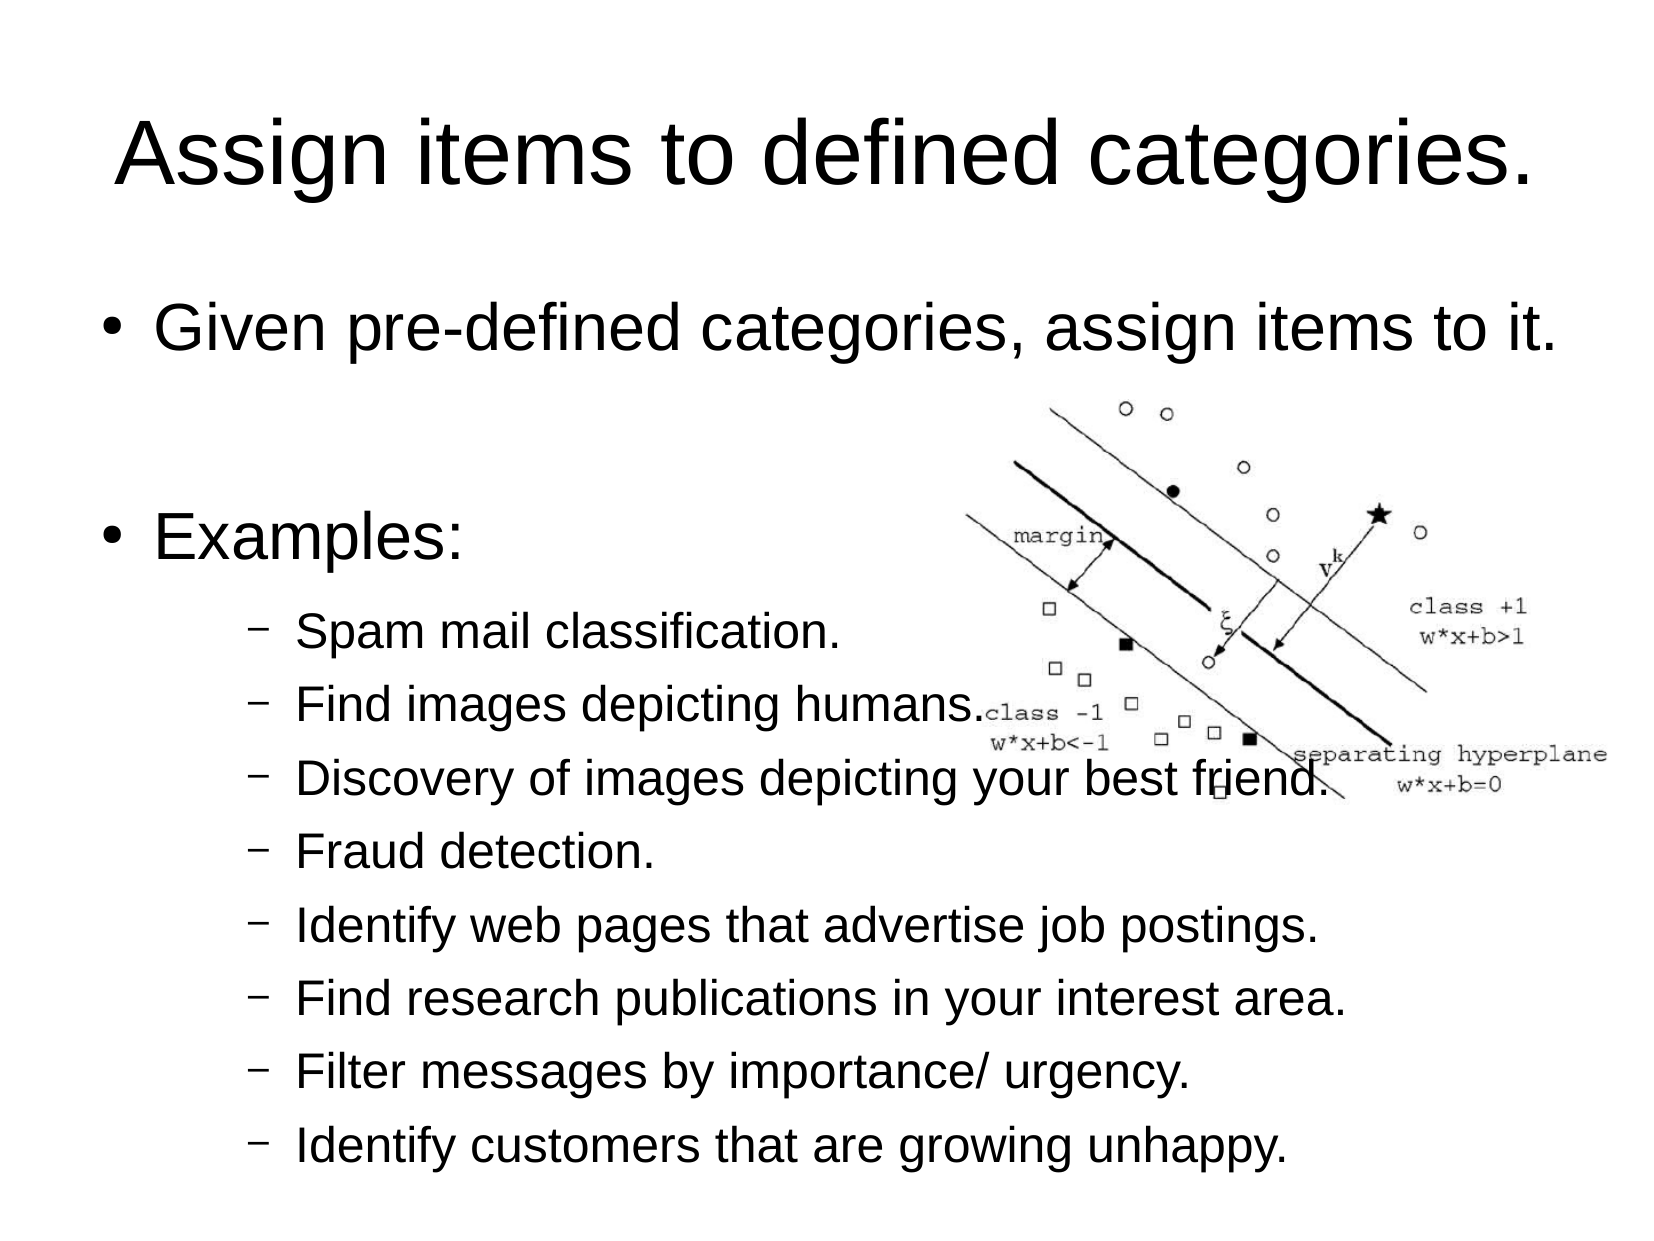

# Assign items to defined categories.
Given pre-defined categories, assign items to it.
Examples:
Spam mail classification.
Find images depicting humans.
Discovery of images depicting your best friend.
Fraud detection.
Identify web pages that advertise job postings.
Find research publications in your interest area.
Filter messages by importance/ urgency.
Identify customers that are growing unhappy.